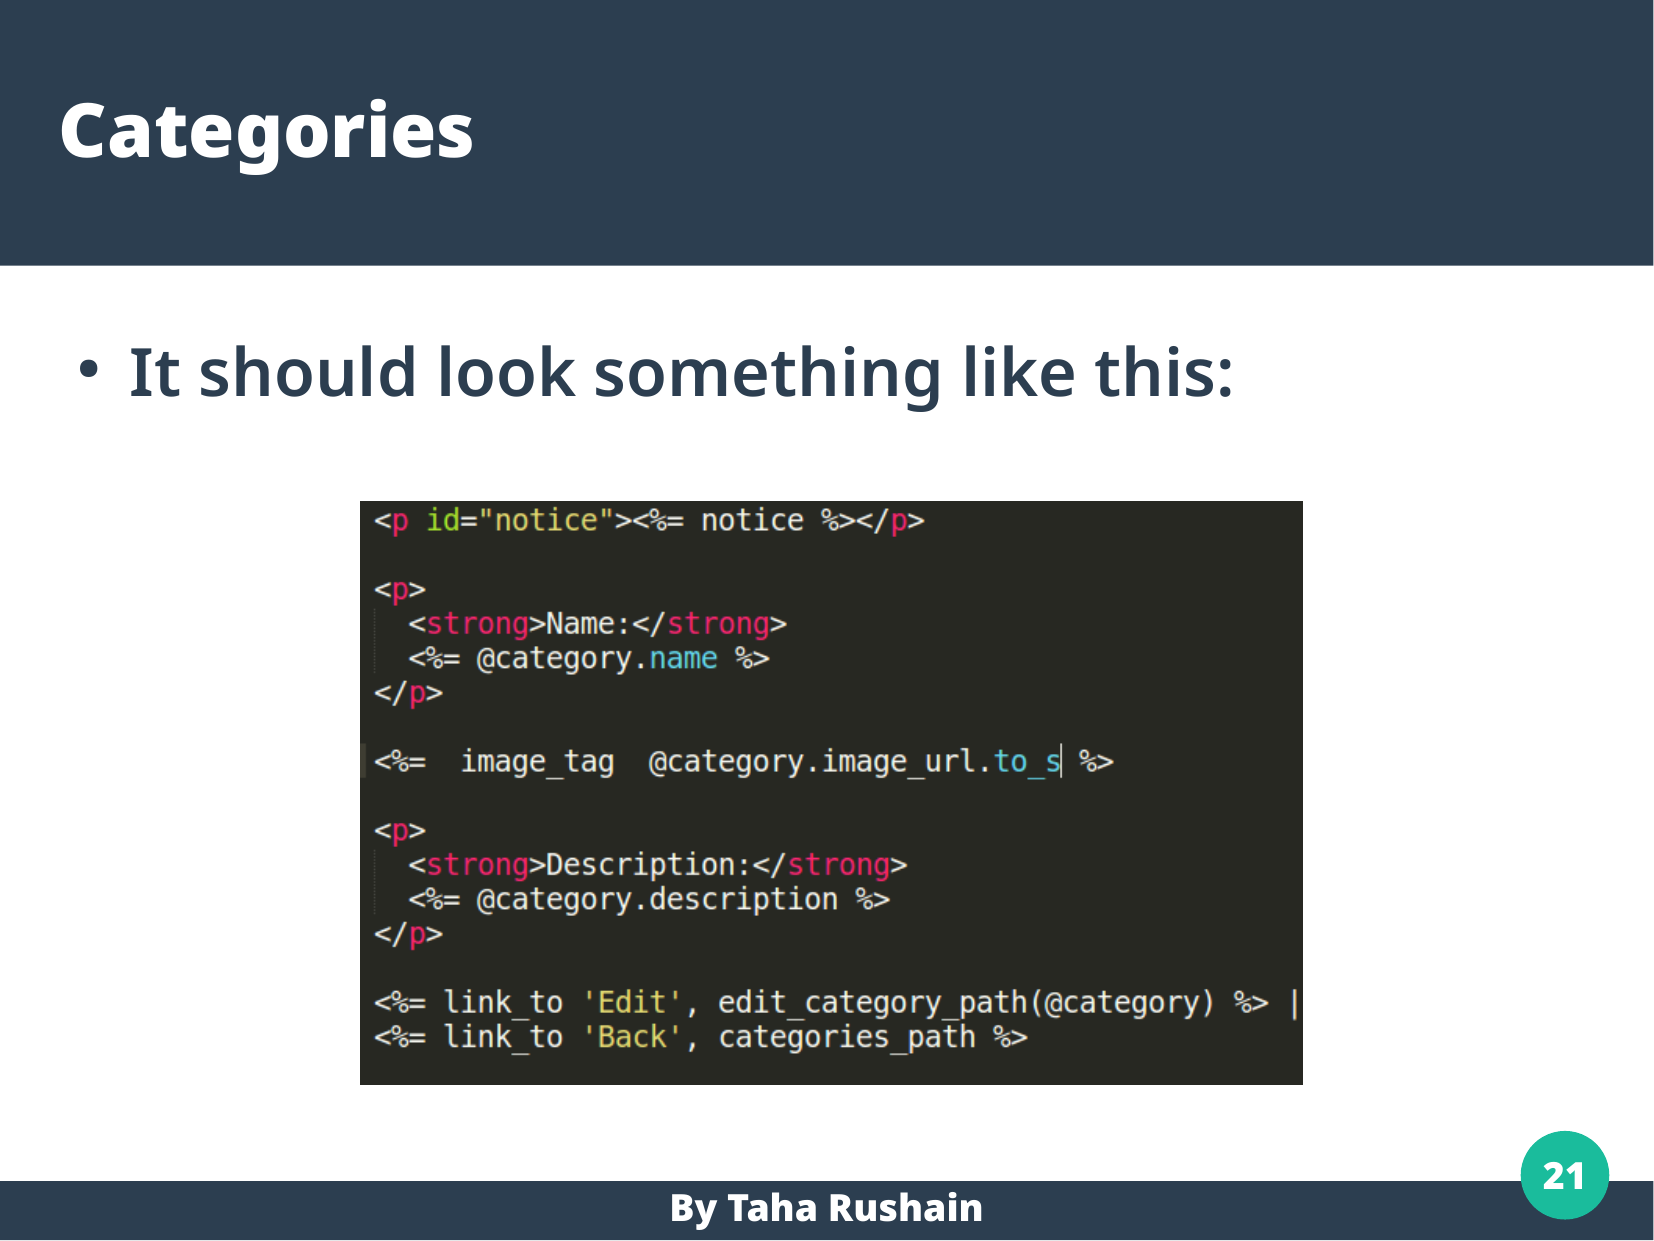

# Categories
It should look something like this:
21
By Taha Rushain